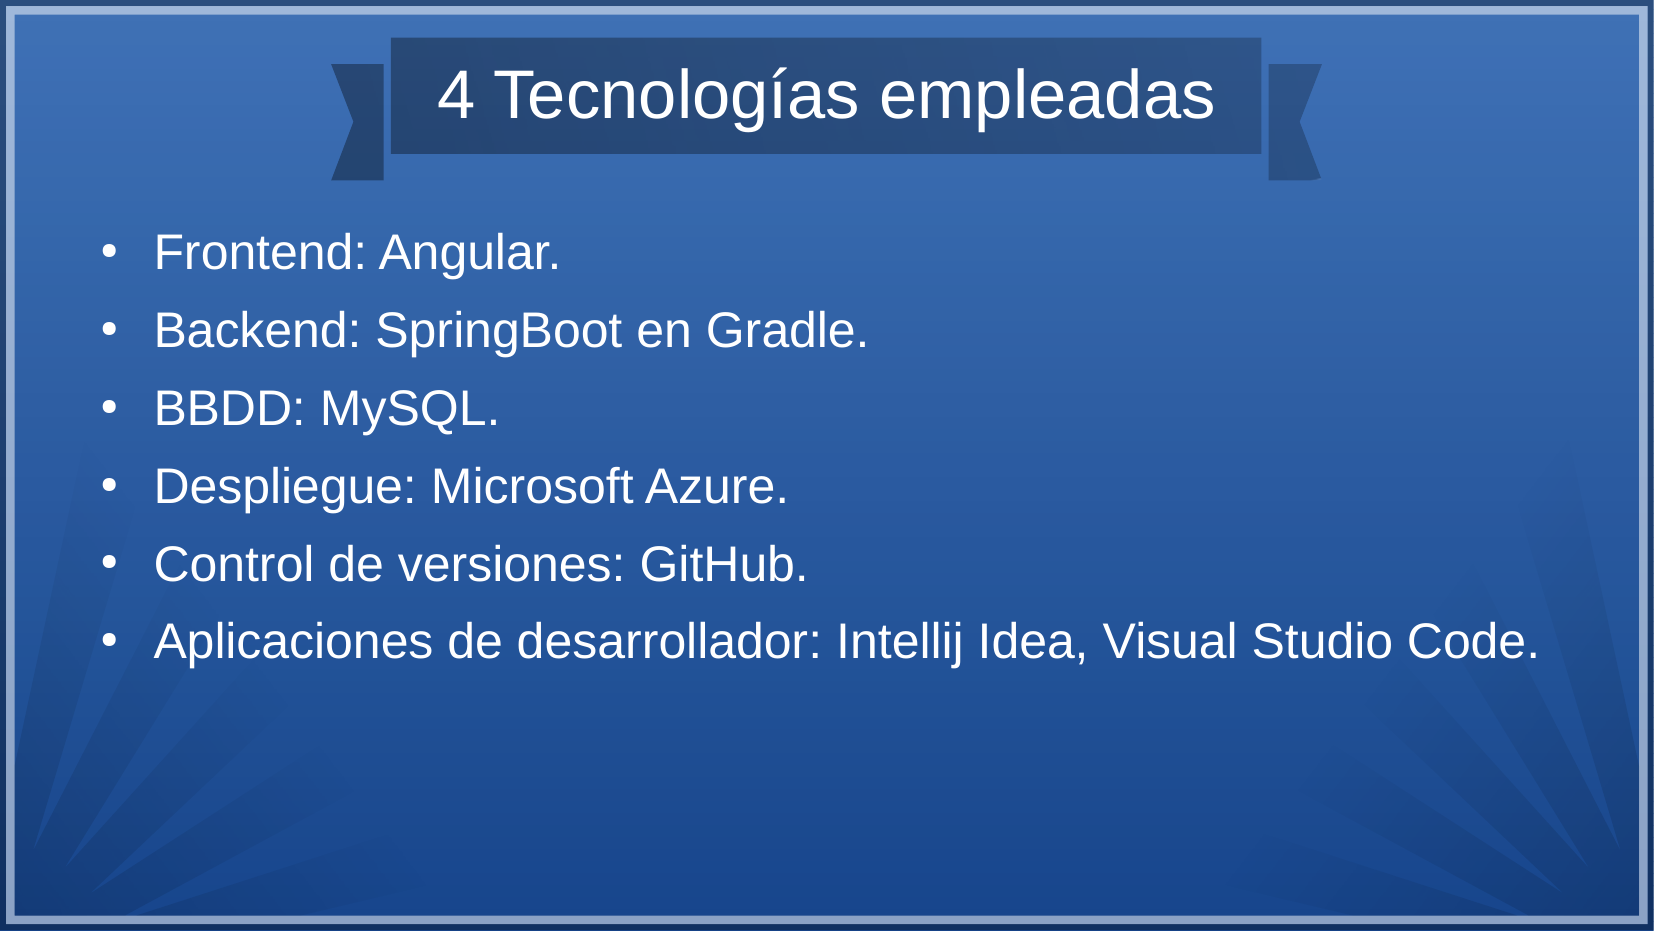

# 4 Tecnologías empleadas
Frontend: Angular.
Backend: SpringBoot en Gradle.
BBDD: MySQL.
Despliegue: Microsoft Azure.
Control de versiones: GitHub.
Aplicaciones de desarrollador: Intellij Idea, Visual Studio Code.